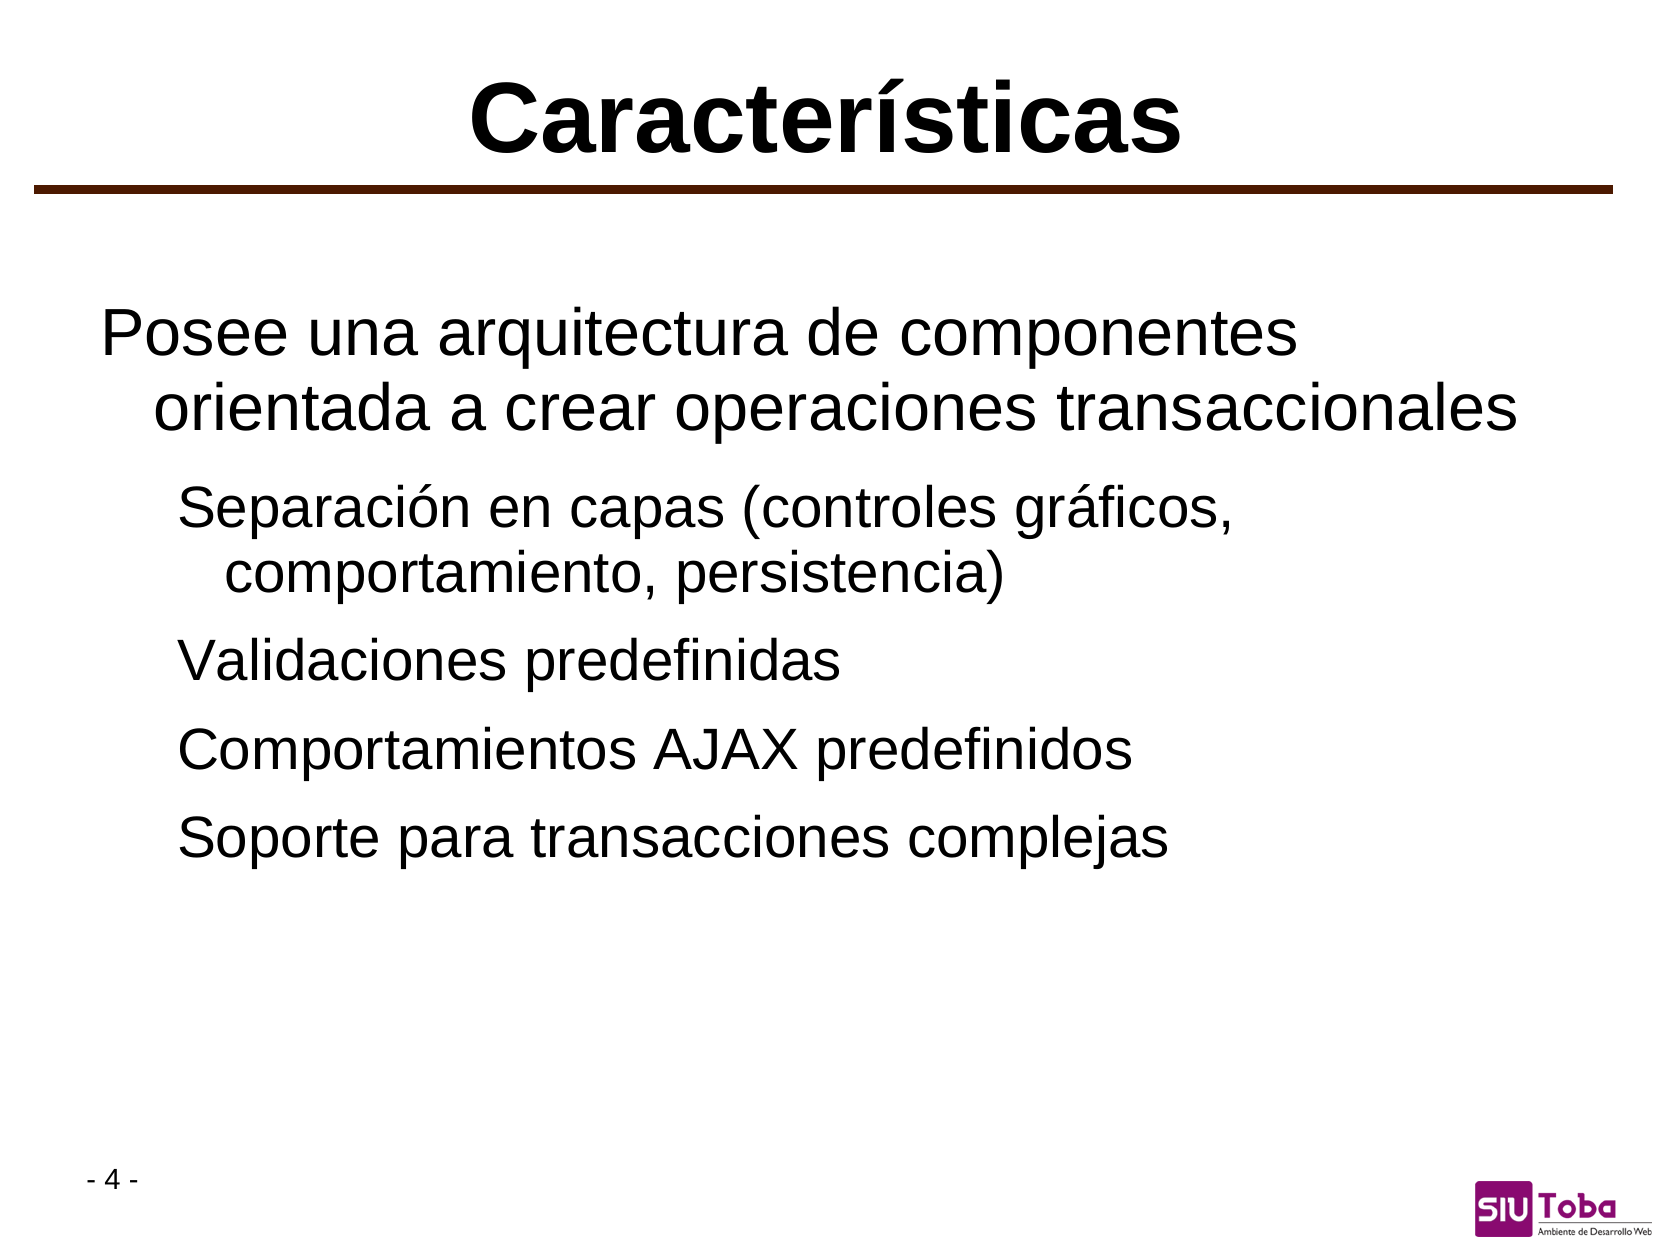

# Características
Posee una arquitectura de componentes orientada a crear operaciones transaccionales
Separación en capas (controles gráficos, comportamiento, persistencia)
Validaciones predefinidas
Comportamientos AJAX predefinidos
Soporte para transacciones complejas
4